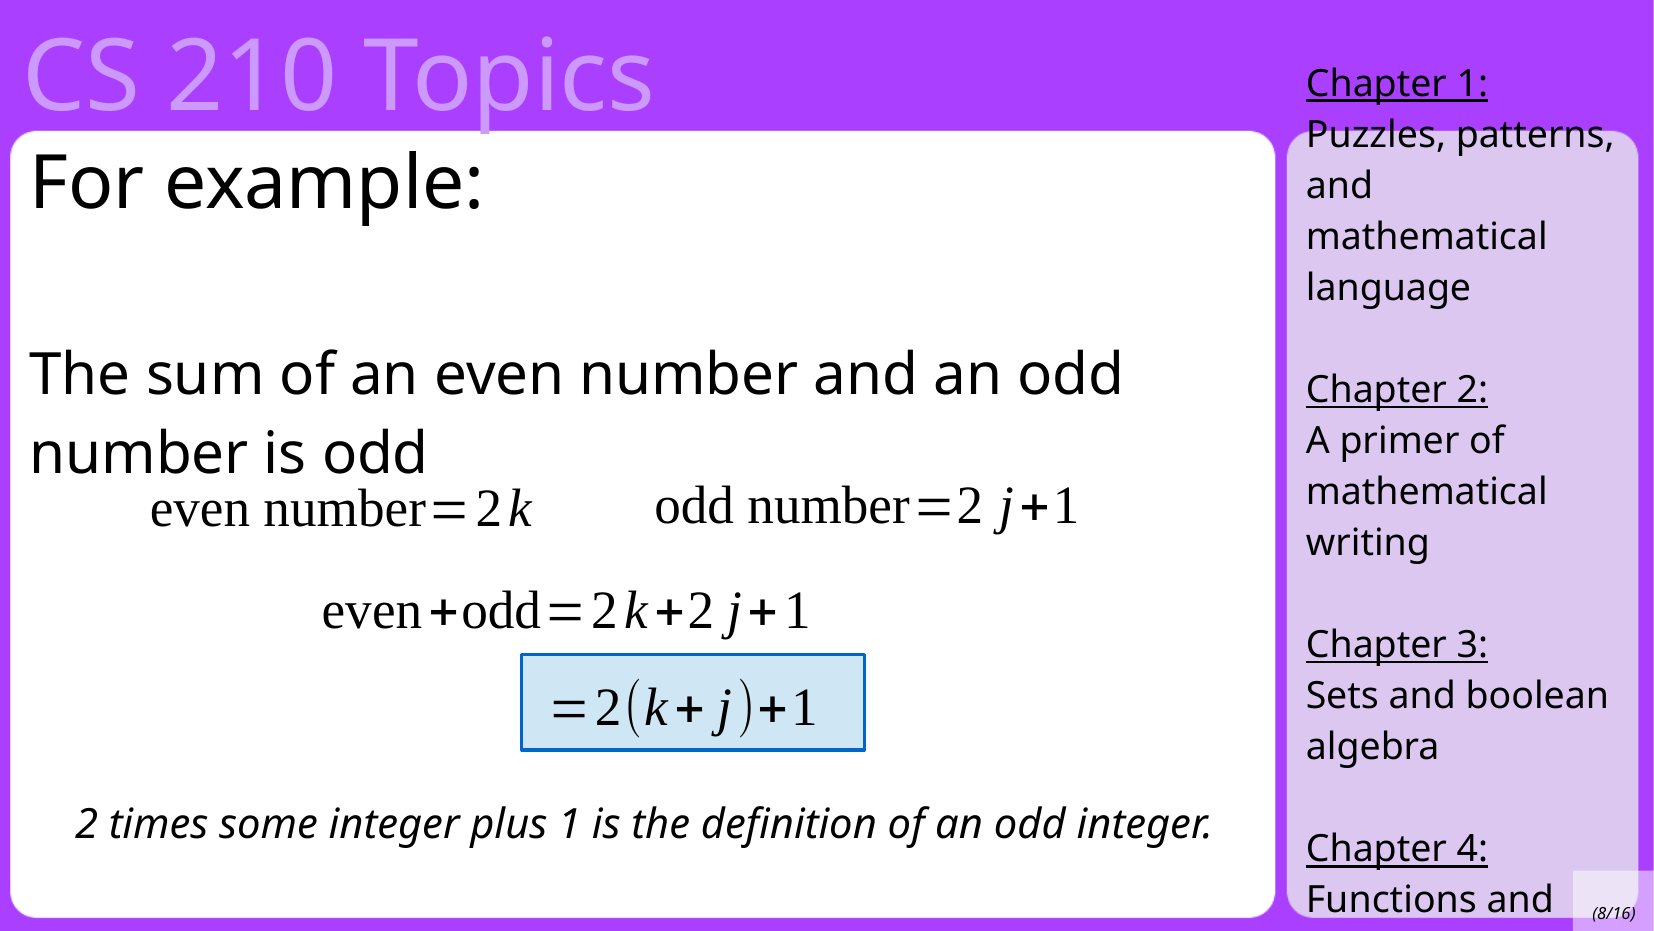

# CS 210 Topics
Chapter 1:
Puzzles, patterns, and mathematical language
Chapter 2:
A primer of mathematical writing
Chapter 3:
Sets and boolean algebra
Chapter 4: Functions and relations
For example:
The sum of an even number and an odd number is odd
2 times some integer plus 1 is the definition of an odd integer.